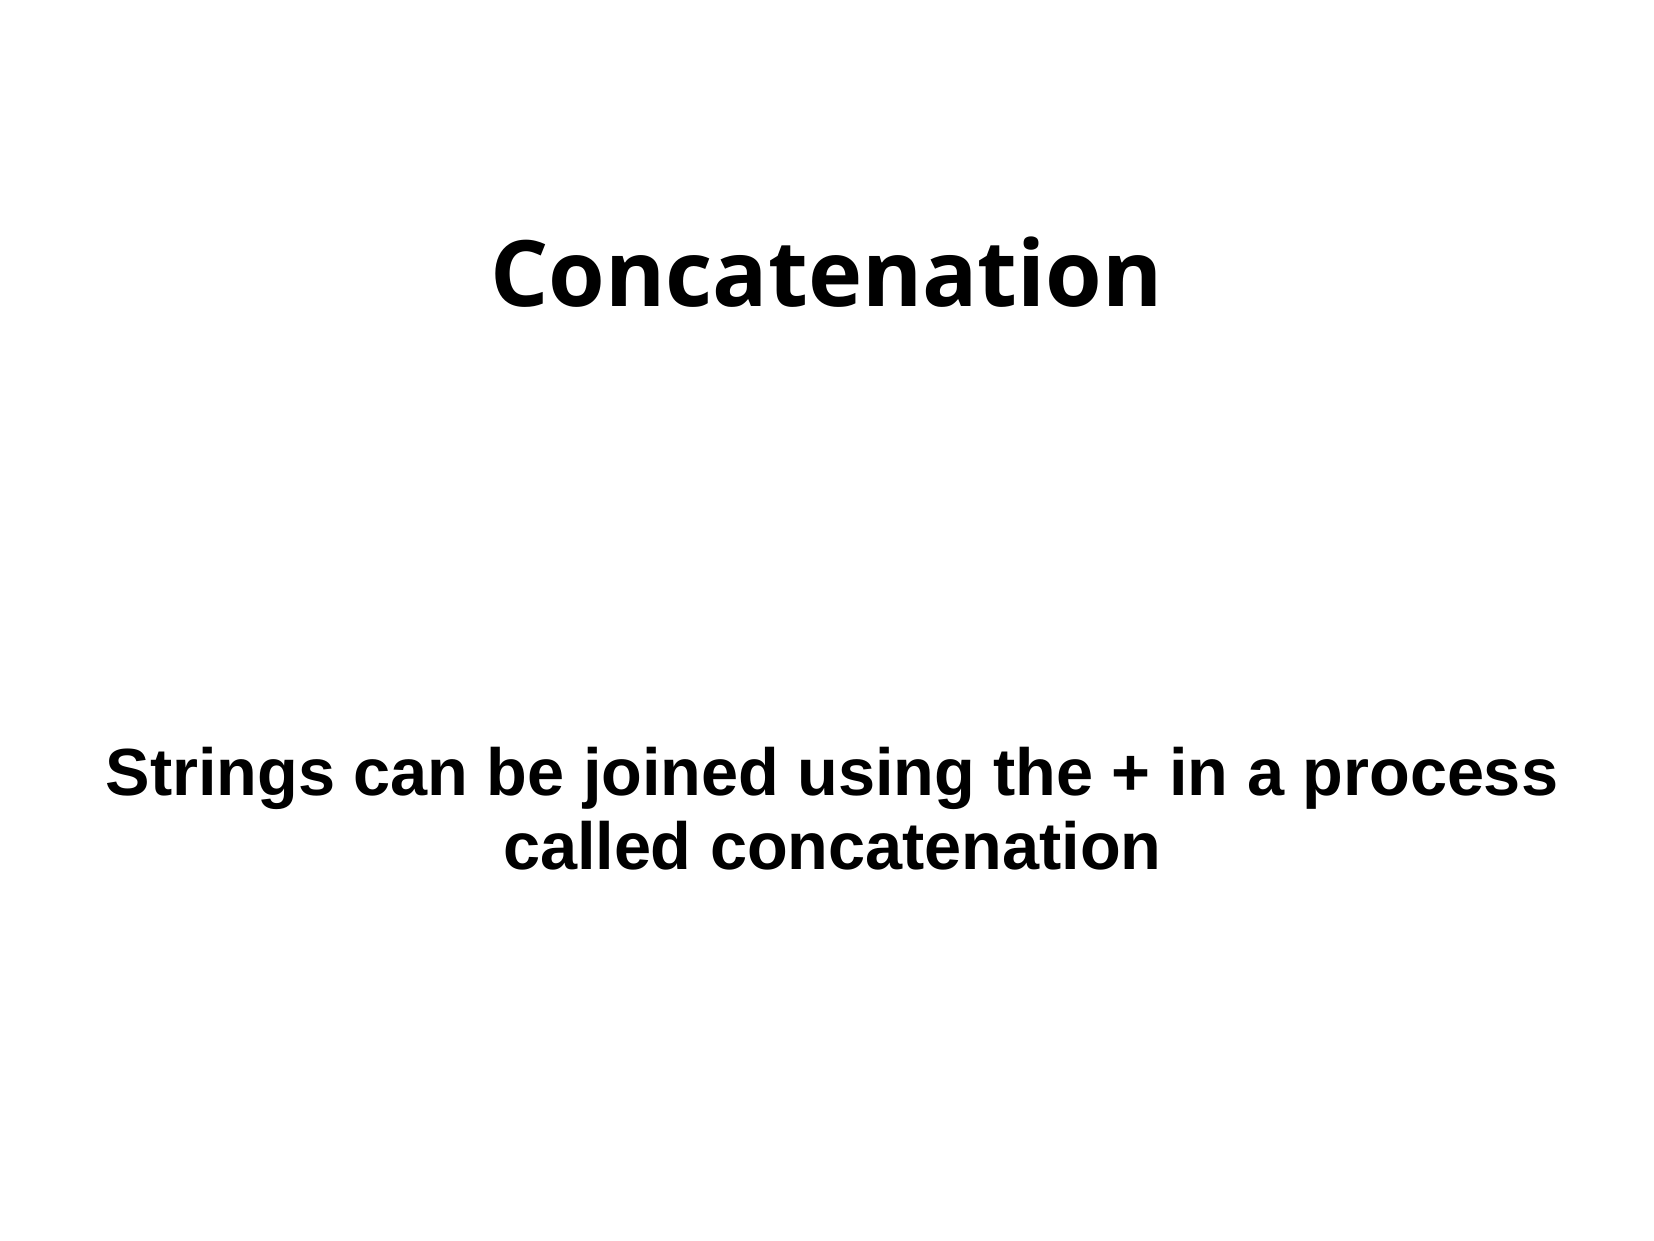

# Concatenation
Strings can be joined using the + in a process called concatenation